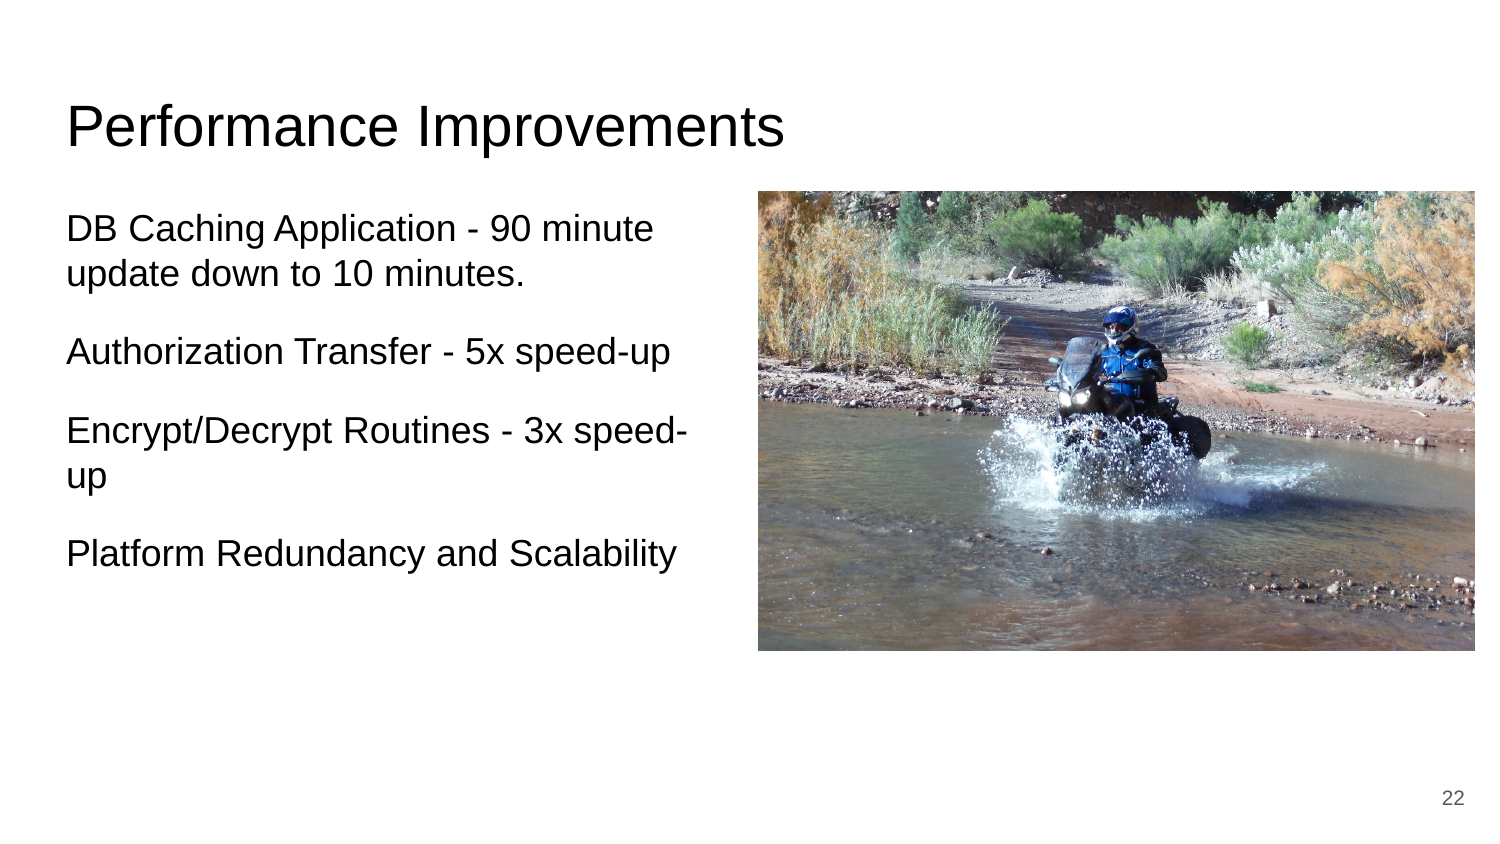

# Performance Improvements
DB Caching Application - 90 minute update down to 10 minutes.
Authorization Transfer - 5x speed-up
Encrypt/Decrypt Routines - 3x speed-up
Platform Redundancy and Scalability